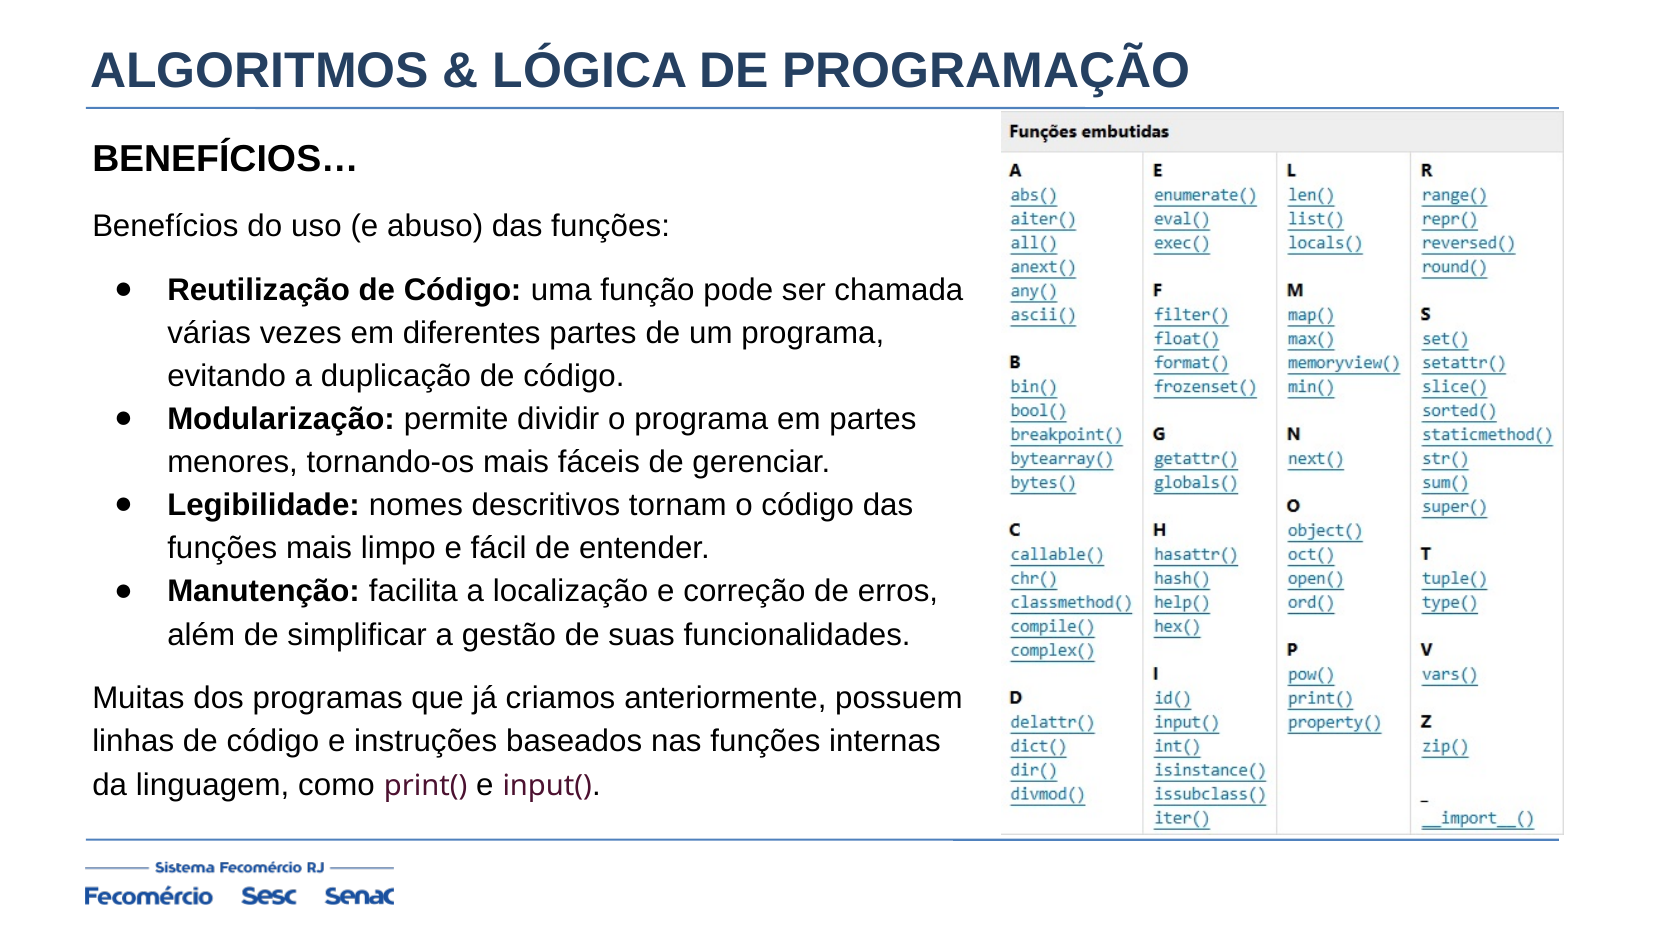

ALGORITMOS & LÓGICA DE PROGRAMAÇÃO
BENEFÍCIOS…
Benefícios do uso (e abuso) das funções:
Reutilização de Código: uma função pode ser chamada várias vezes em diferentes partes de um programa, evitando a duplicação de código.
Modularização: permite dividir o programa em partes menores, tornando-os mais fáceis de gerenciar.
Legibilidade: nomes descritivos tornam o código das funções mais limpo e fácil de entender.
Manutenção: facilita a localização e correção de erros, além de simplificar a gestão de suas funcionalidades.
Muitas dos programas que já criamos anteriormente, possuem linhas de código e instruções baseados nas funções internas da linguagem, como print() e input().